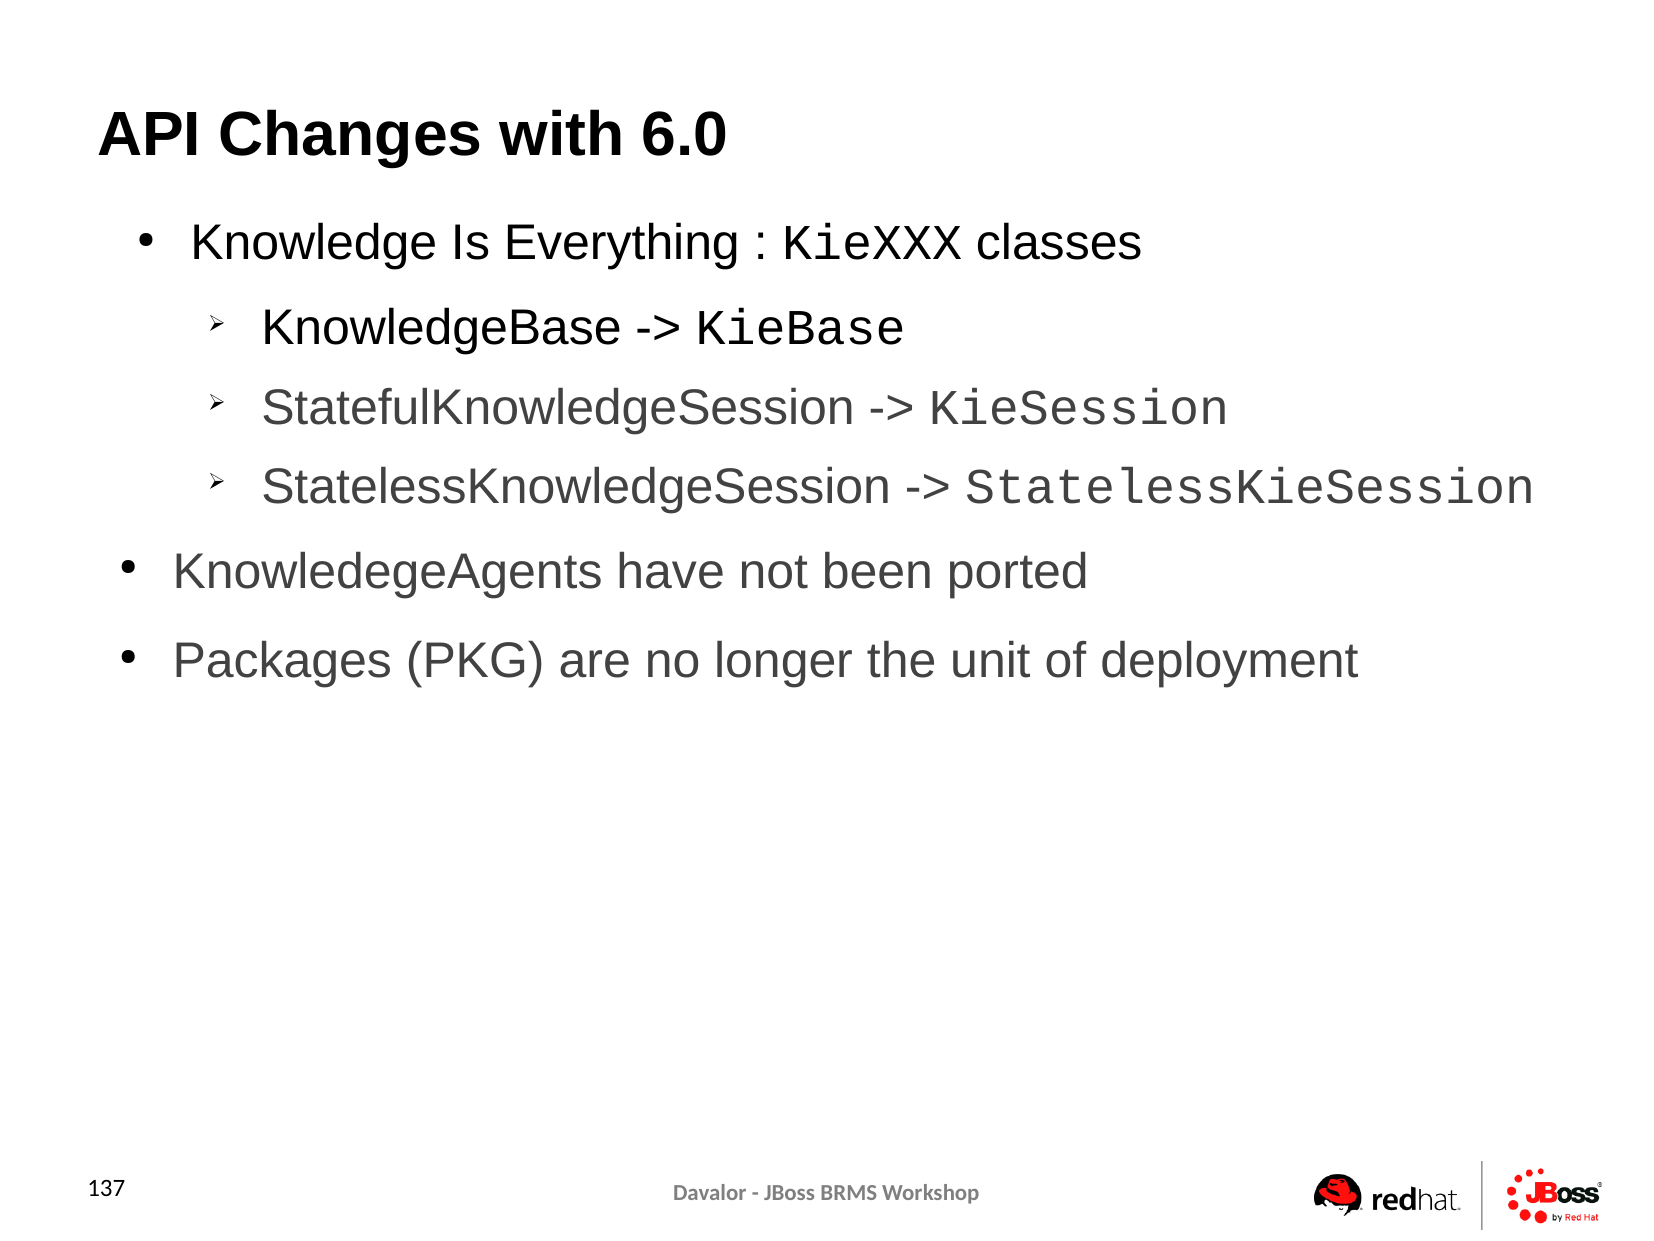

# API Changes with 6.0
Knowledge Is Everything : KieXXX classes
KnowledgeBase -> KieBase
StatefulKnowledgeSession -> KieSession
StatelessKnowledgeSession -> StatelessKieSession
KnowledegeAgents have not been ported
Packages (PKG) are no longer the unit of deployment